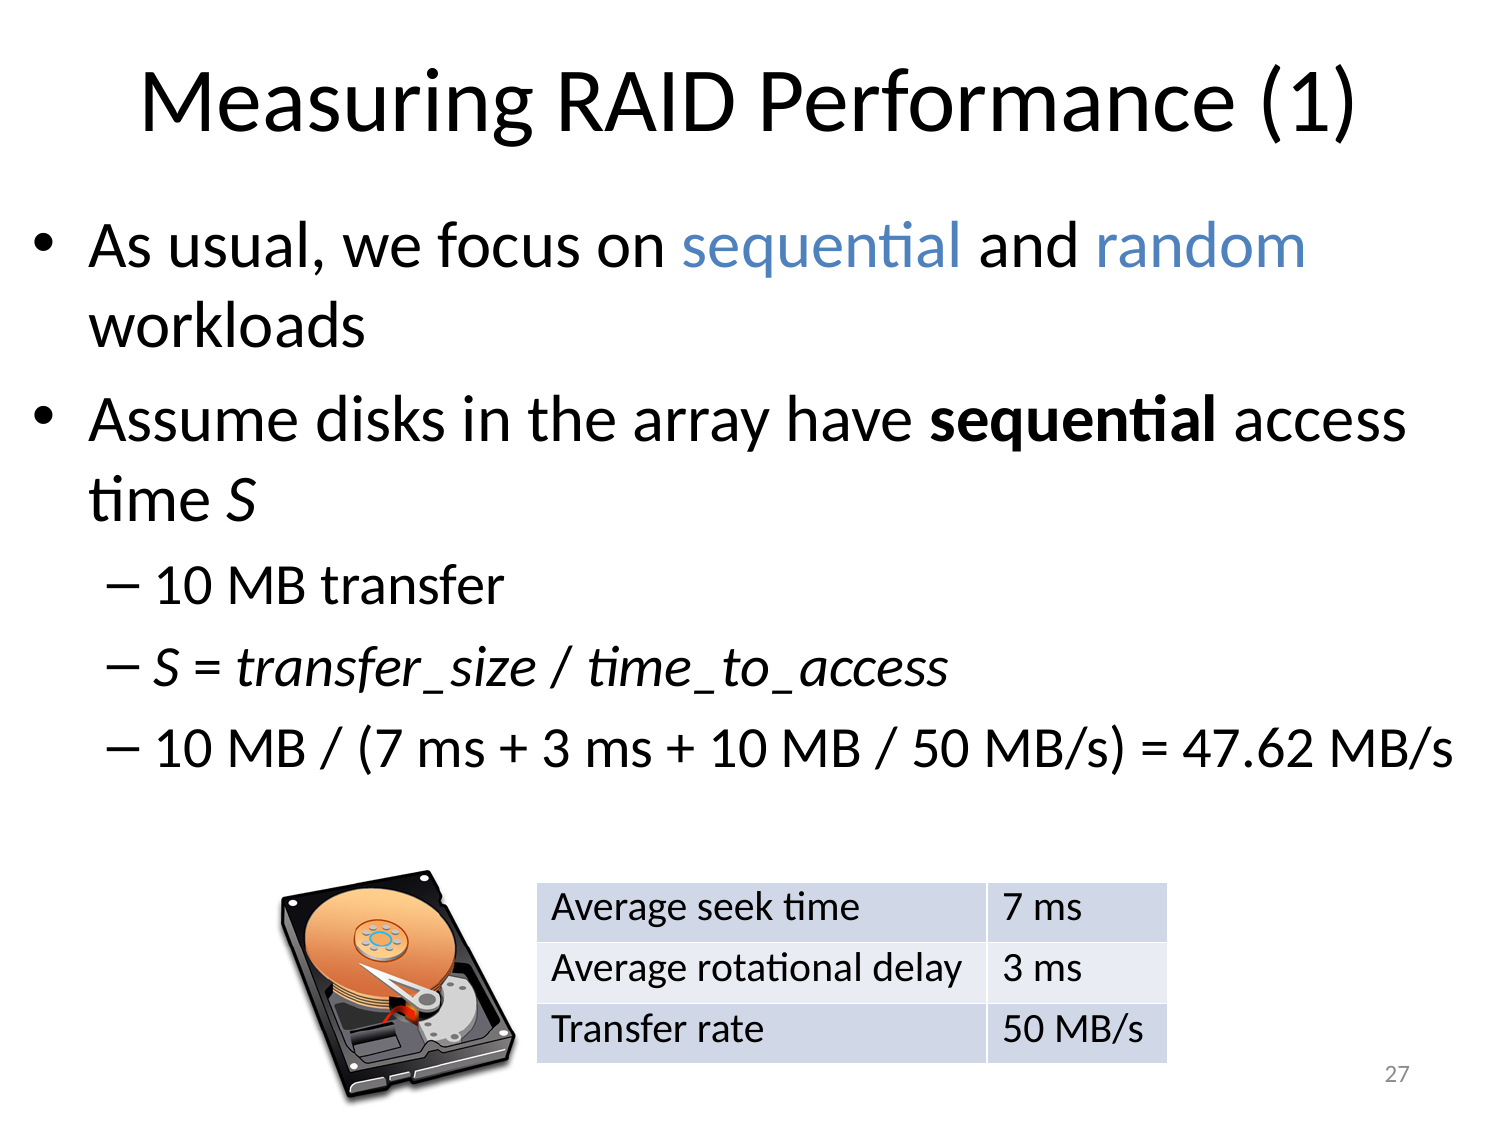

# Measuring RAID Performance (1)
As usual, we focus on sequential and random workloads
Assume disks in the array have sequential access time S
10 MB transfer
S = transfer_size / time_to_access
10 MB / (7 ms + 3 ms + 10 MB / 50 MB/s) = 47.62 MB/s
| Average seek time | 7 ms |
| --- | --- |
| Average rotational delay | 3 ms |
| Transfer rate | 50 MB/s |